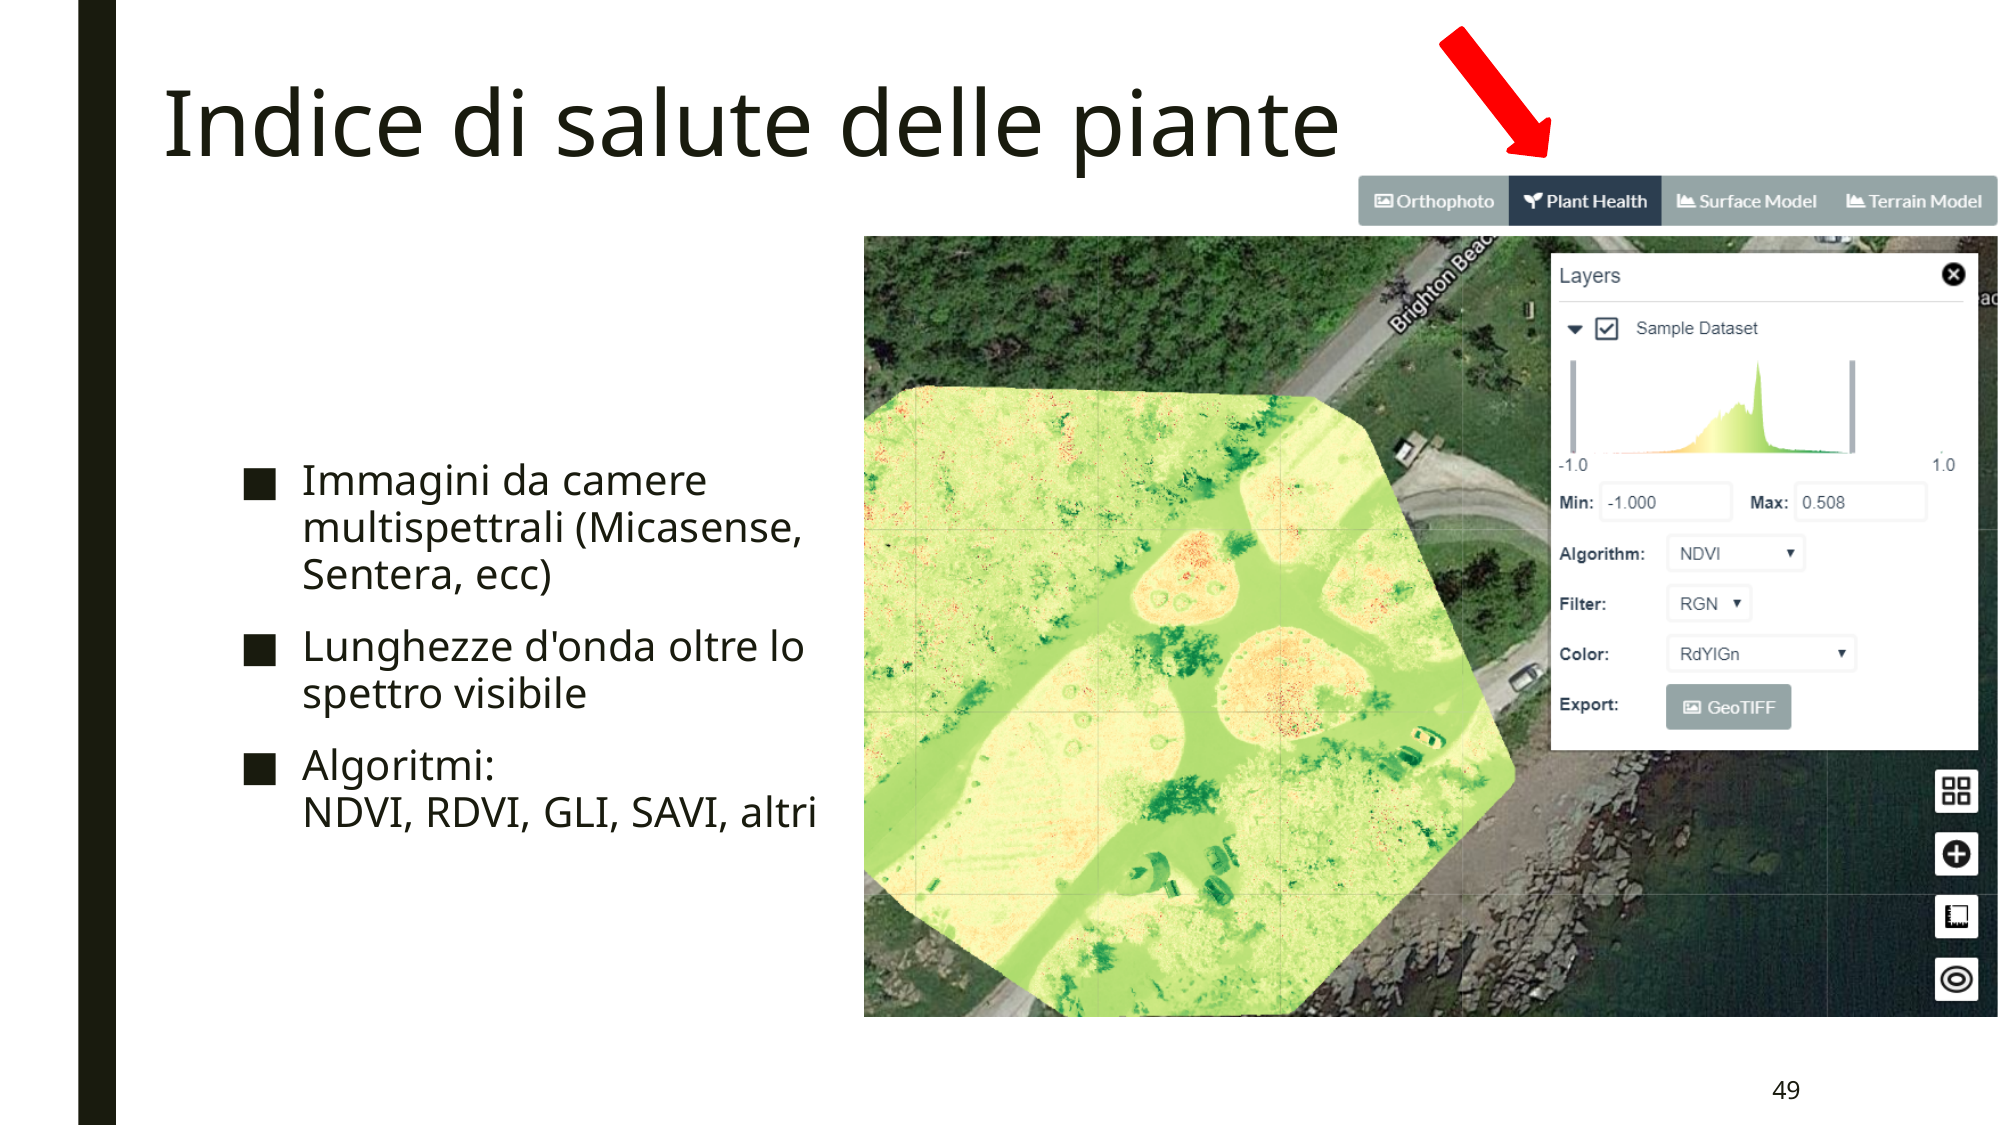

# Indice di salute delle piante
Immagini da camere multispettrali (Micasense, Sentera, ecc)
Lunghezze d'onda oltre lo spettro visibile
Algoritmi:
NDVI, RDVI, GLI, SAVI, altri